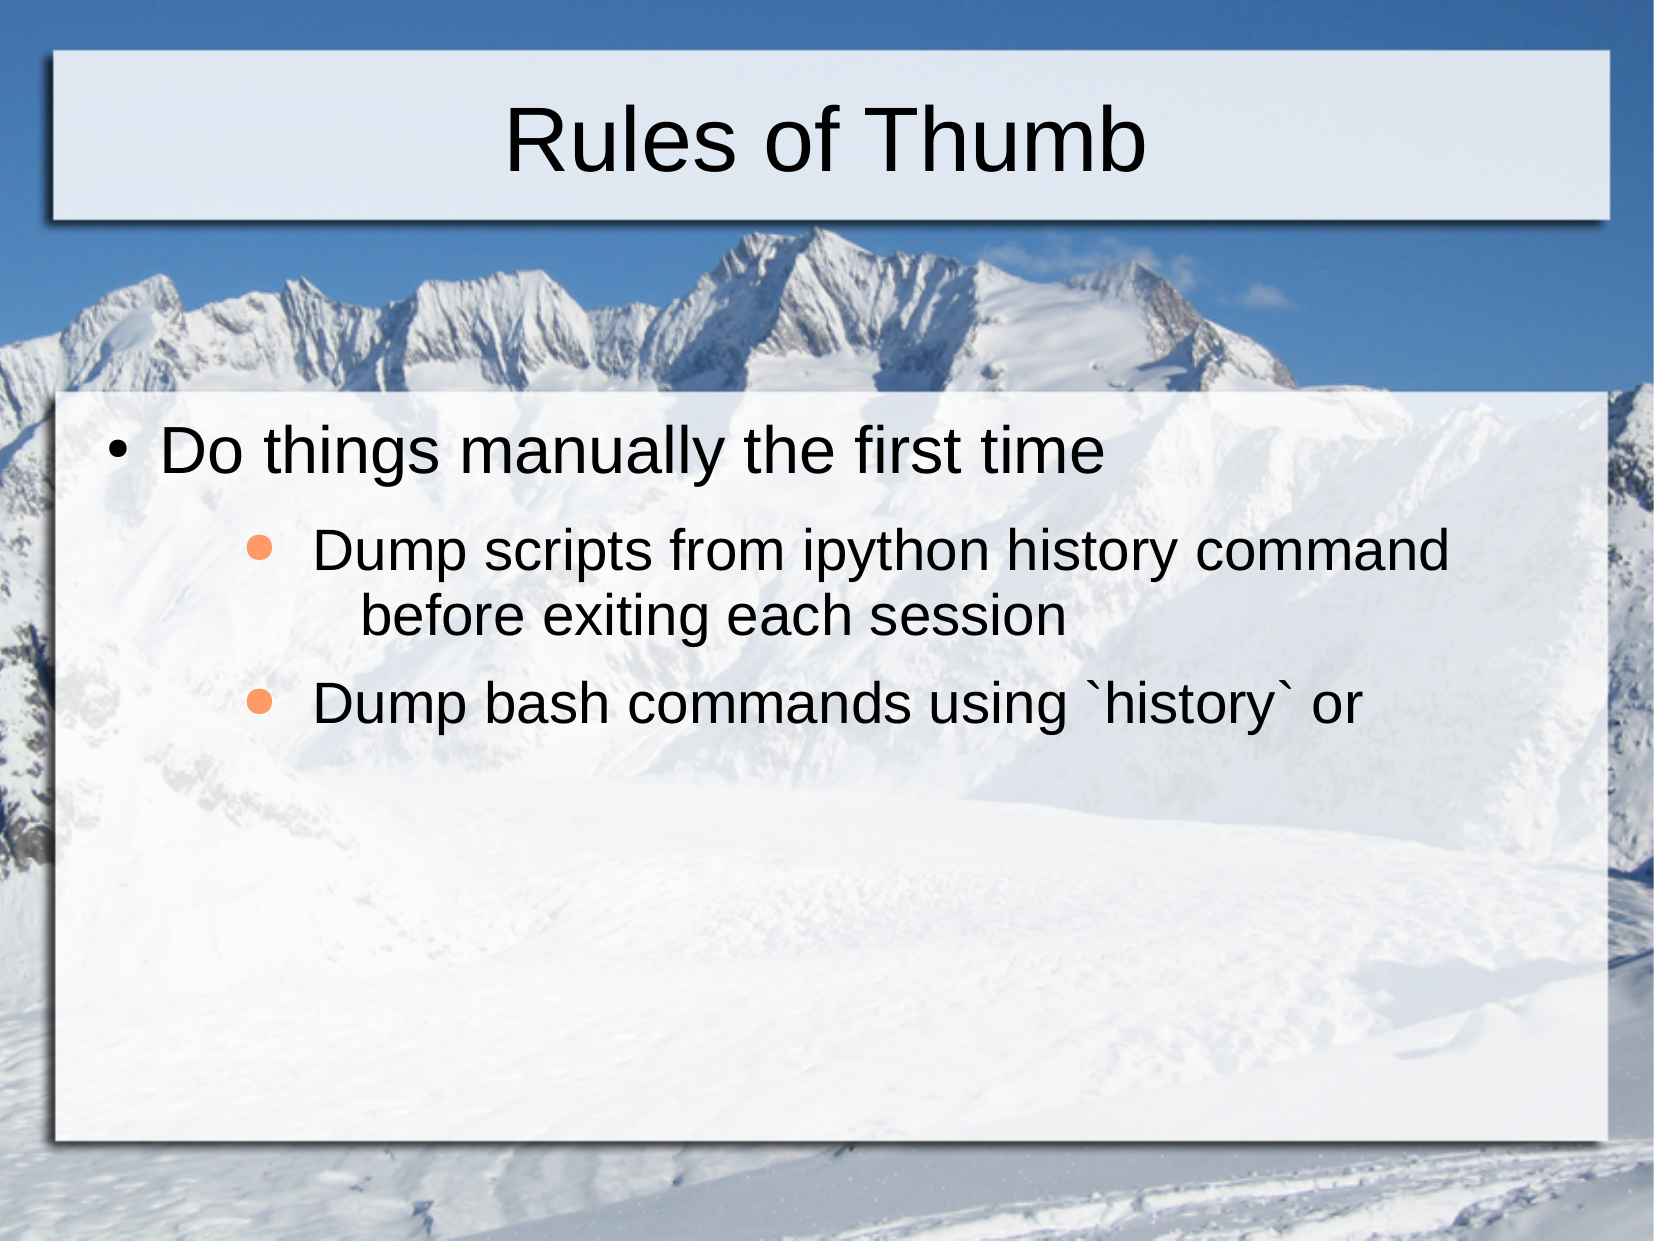

# Rules of Thumb
Do things manually the first time
Dump scripts from ipython history command before exiting each session
Dump bash commands using `history` or